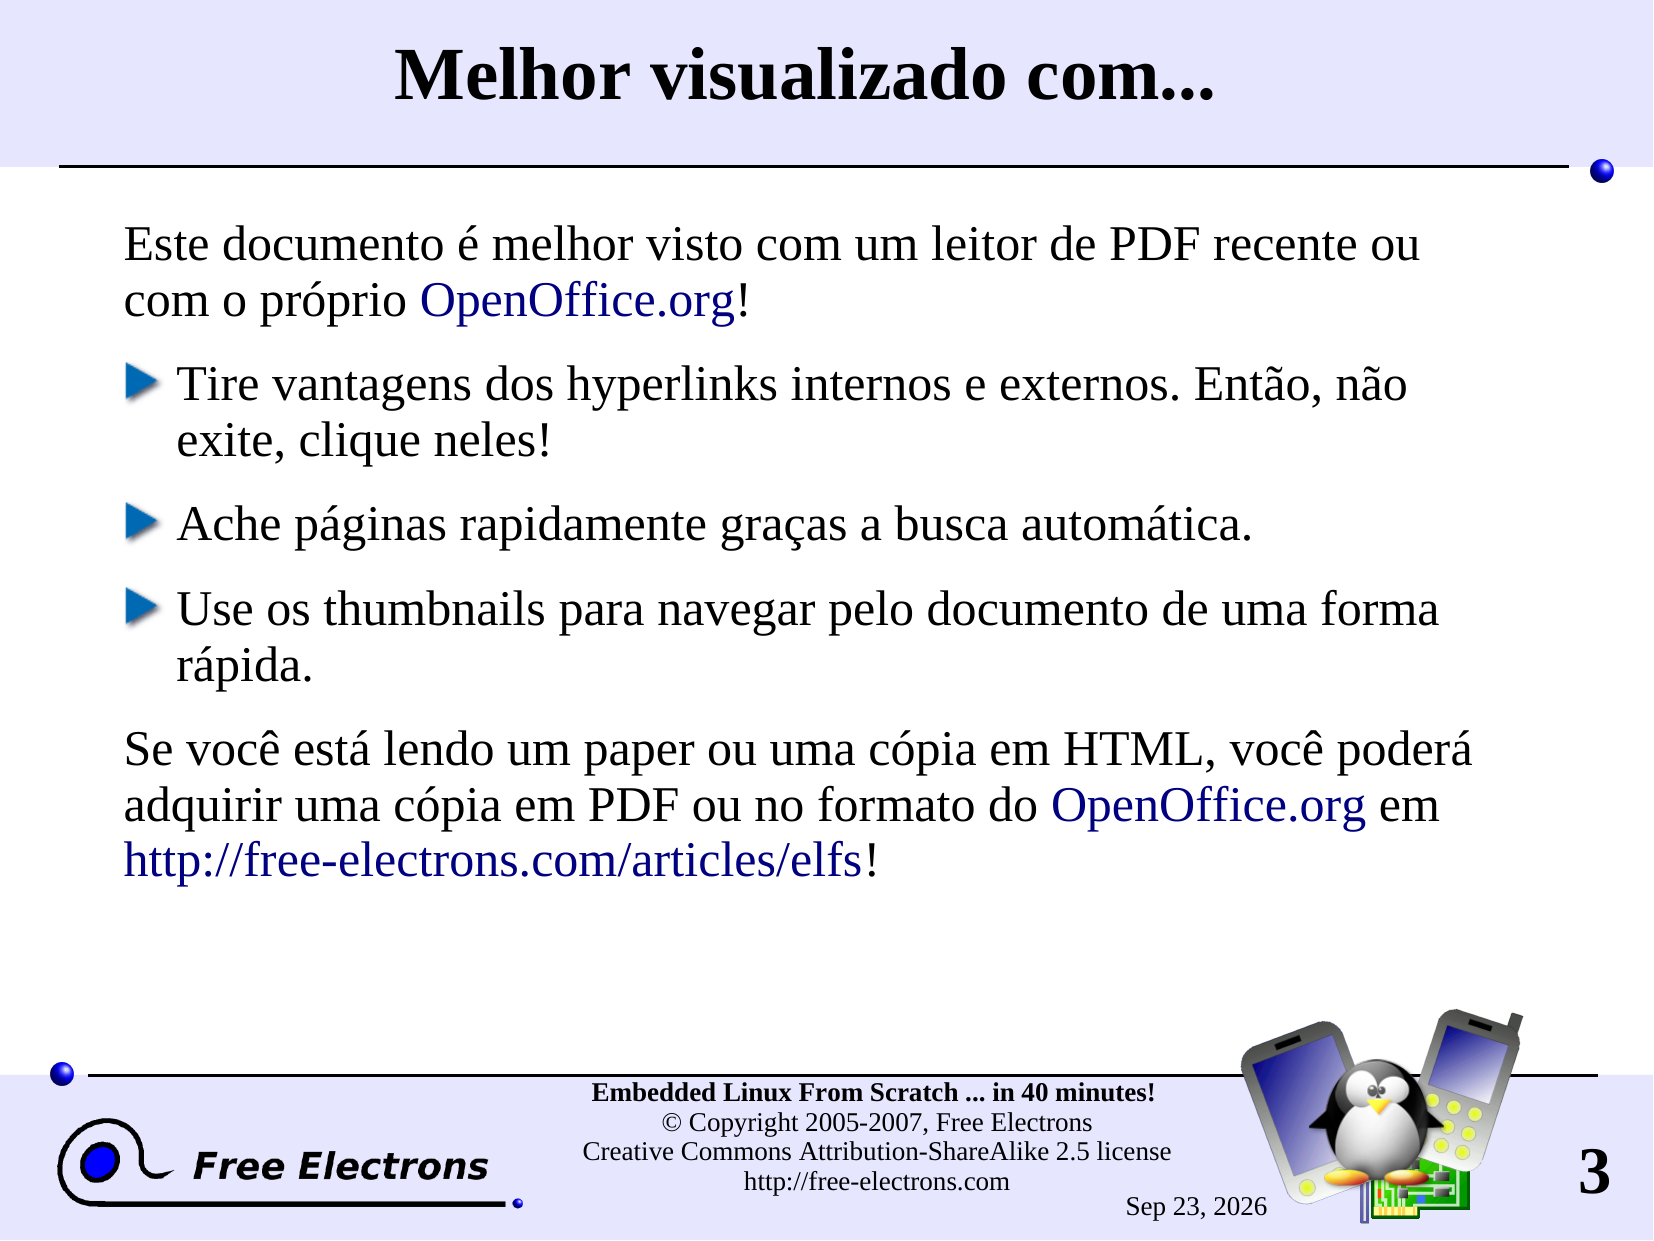

# Melhor visualizado com...
Este documento é melhor visto com um leitor de PDF recente ou com o próprio OpenOffice.org!
Tire vantagens dos hyperlinks internos e externos. Então, não exite, clique neles!
Ache páginas rapidamente graças a busca automática.
Use os thumbnails para navegar pelo documento de uma forma rápida.
Se você está lendo um paper ou uma cópia em HTML, você poderá adquirir uma cópia em PDF ou no formato do OpenOffice.org em http://free-electrons.com/articles/elfs!